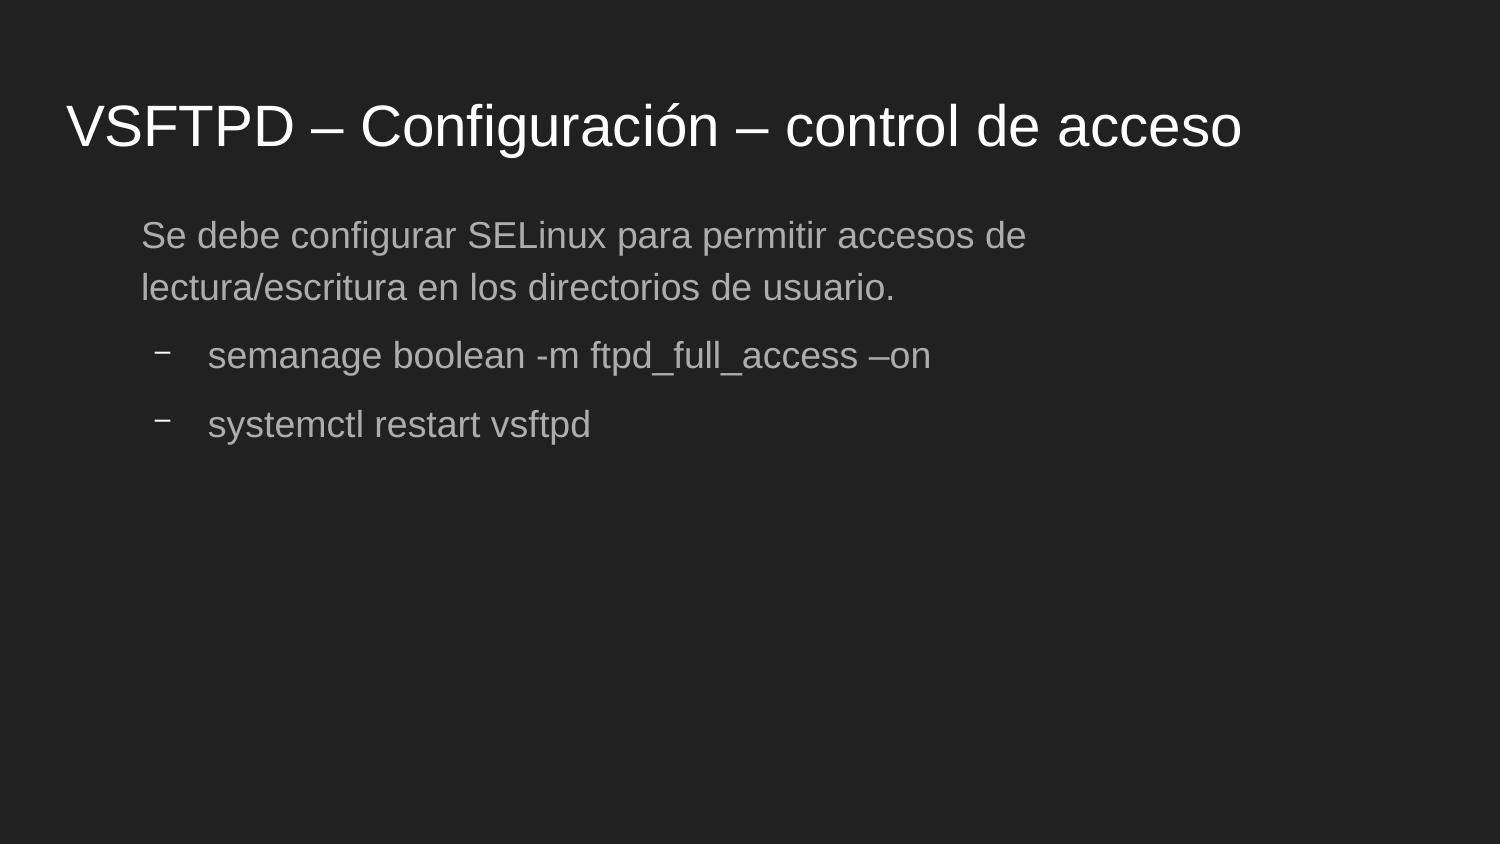

# VSFTPD – Configuración – control de acceso
Se debe configurar SELinux para permitir accesos de lectura/escritura en los directorios de usuario.
semanage boolean -m ftpd_full_access –on
systemctl restart vsftpd